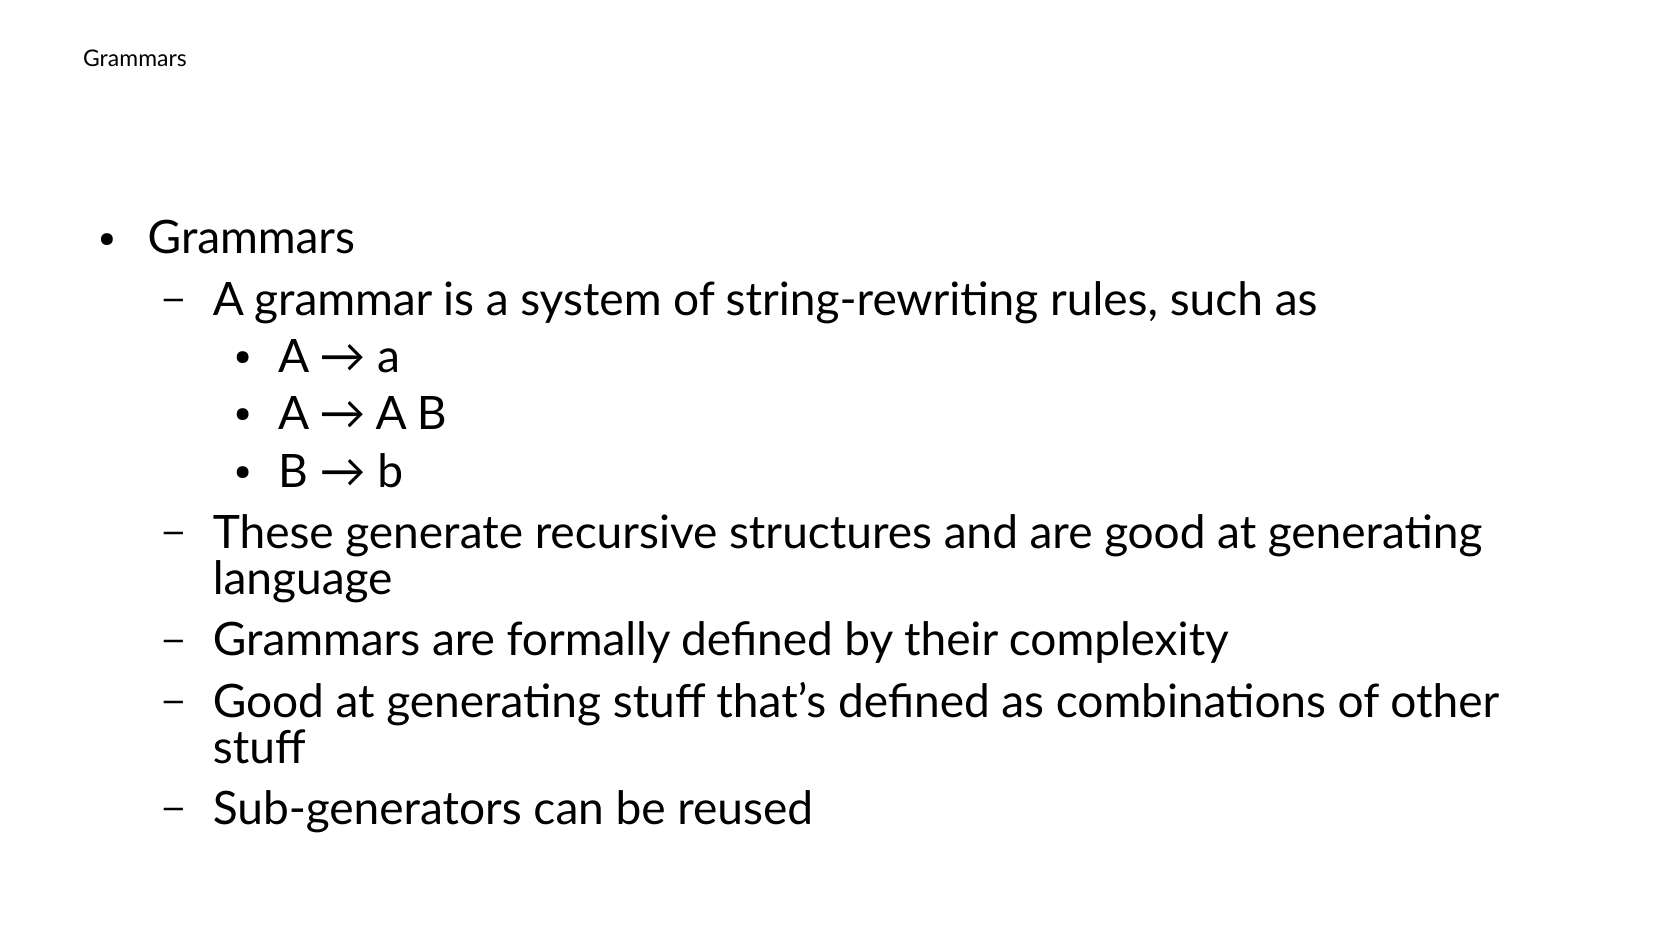

# Grammars
Grammars
A grammar is a system of string-rewriting rules, such as
A → a
A → A B
B → b
These generate recursive structures and are good at generating language
Grammars are formally defined by their complexity
Good at generating stuff that’s defined as combinations of other stuff
Sub-generators can be reused